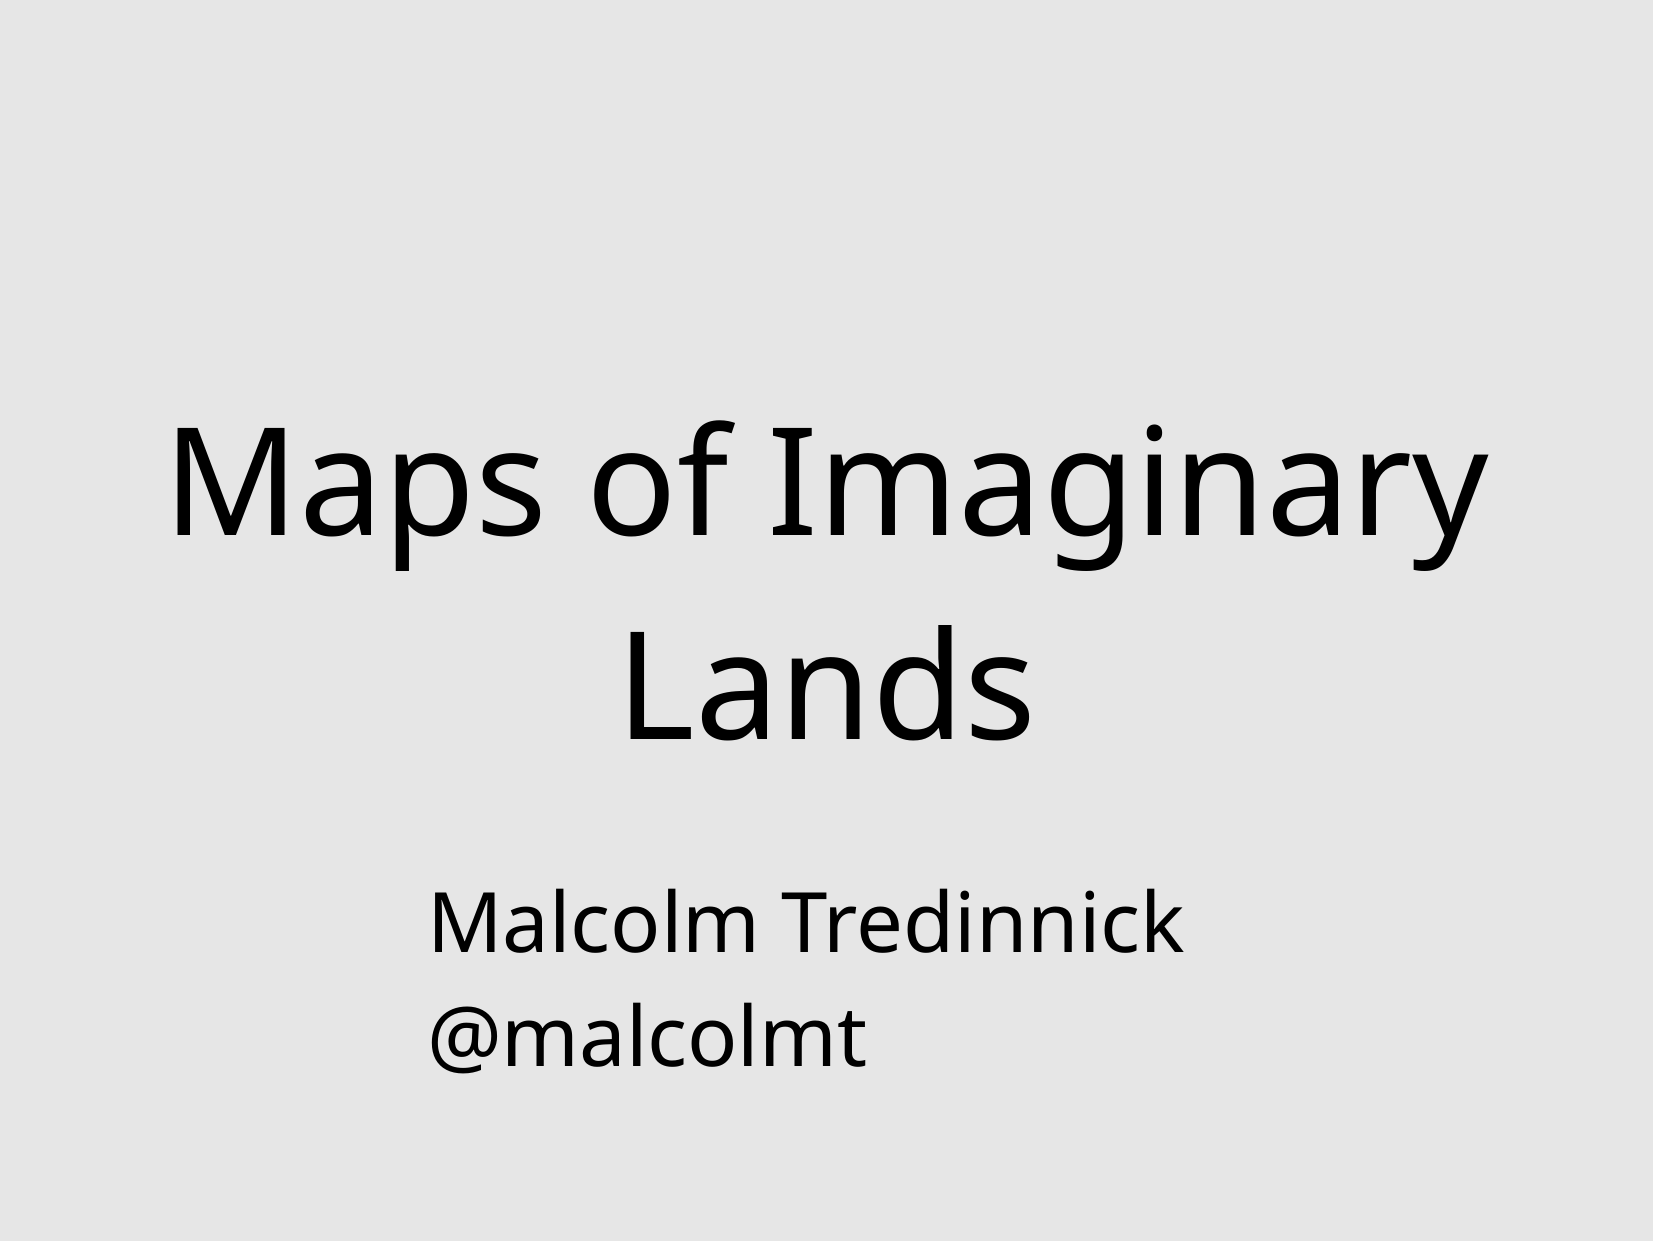

# Maps of Imaginary Lands
Malcolm Tredinnick
@malcolmt